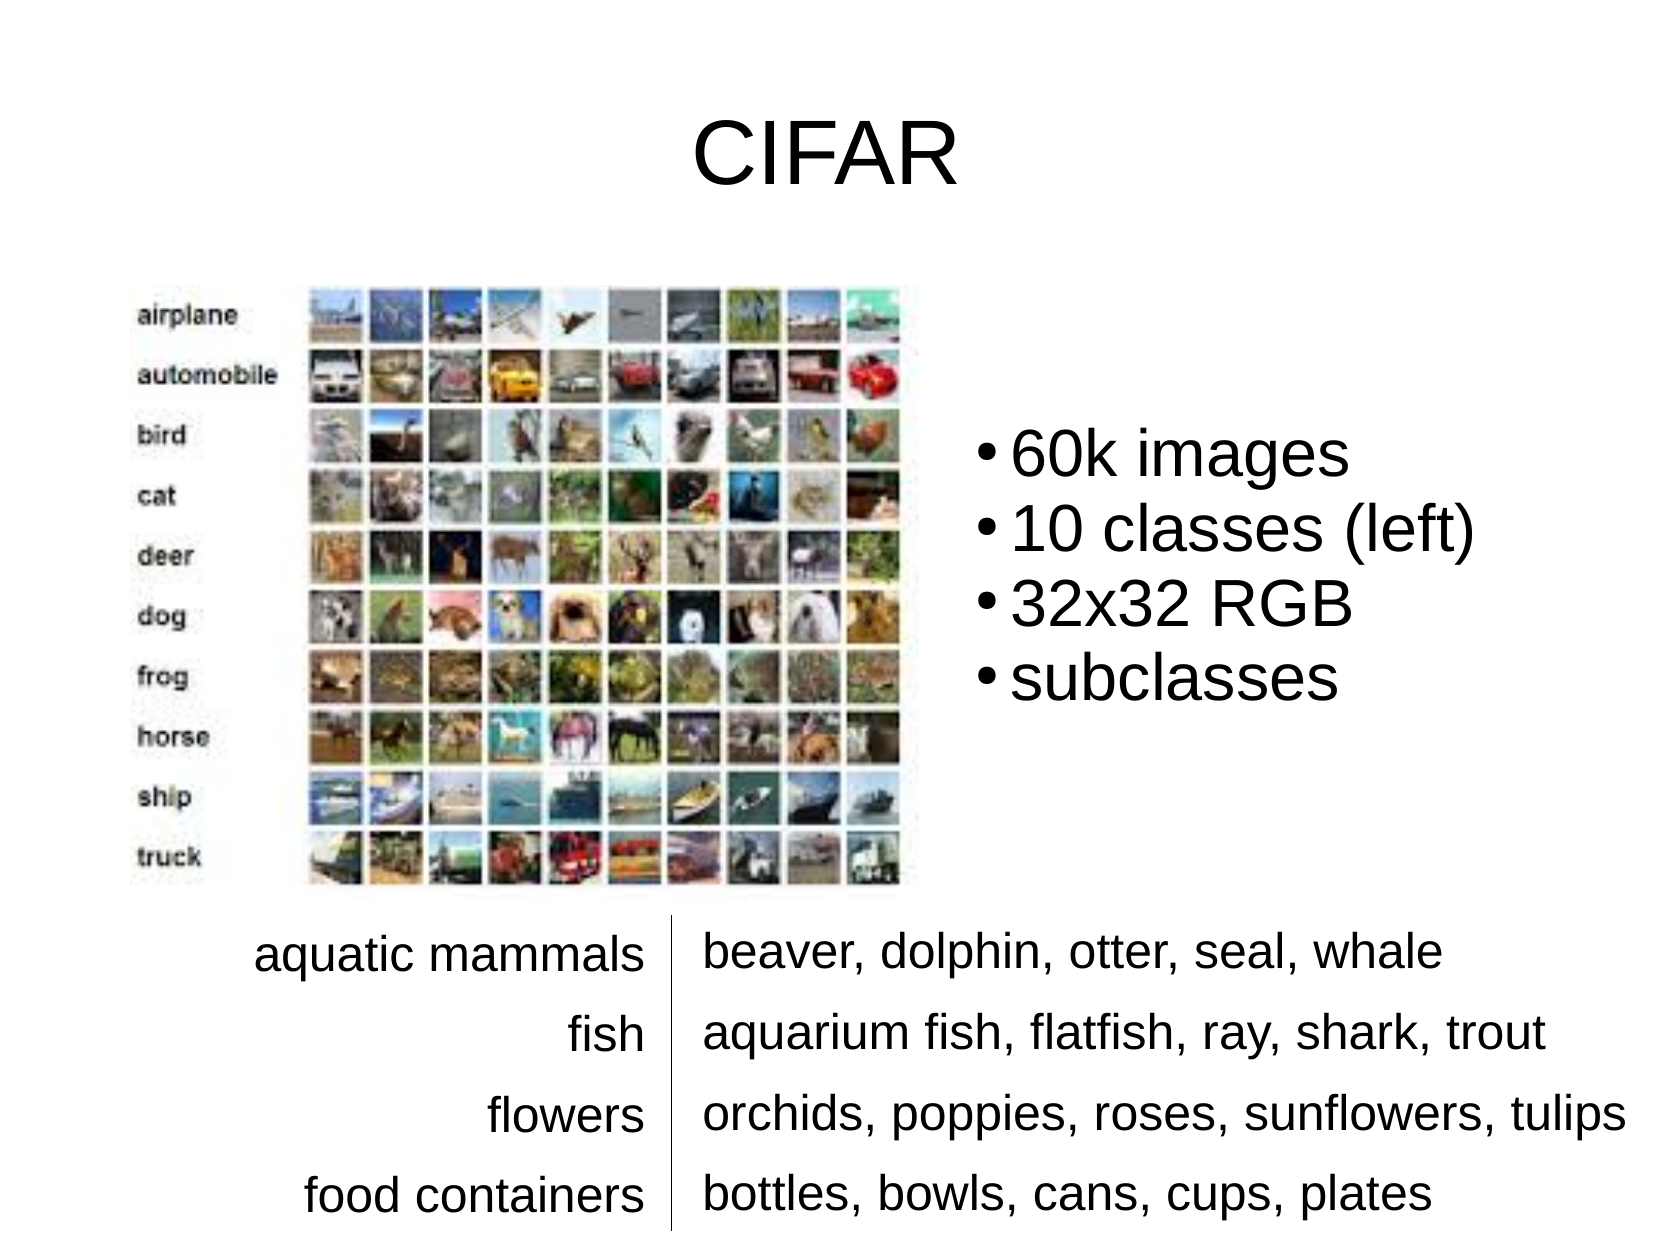

# CIFAR
60k images
10 classes (left)
32x32 RGB
subclasses
beaver, dolphin, otter, seal, whale
aquarium fish, flatfish, ray, shark, trout
orchids, poppies, roses, sunflowers, tulips
bottles, bowls, cans, cups, plates
aquatic mammals
fish
flowers
food containers